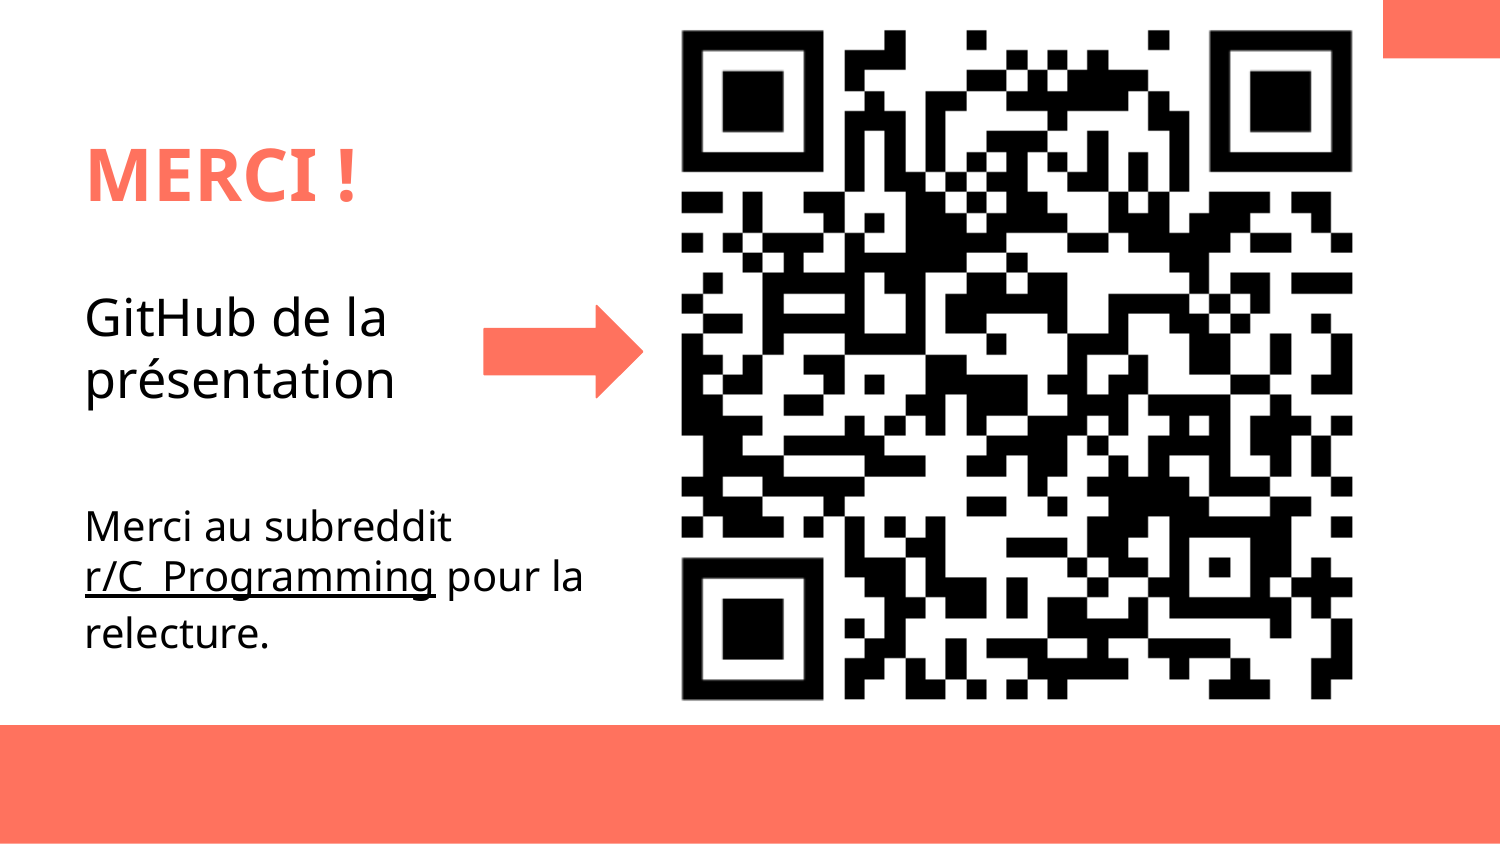

MERCI !
GitHub de la présentation
Merci au subreddit r/C_Programming pour la relecture.